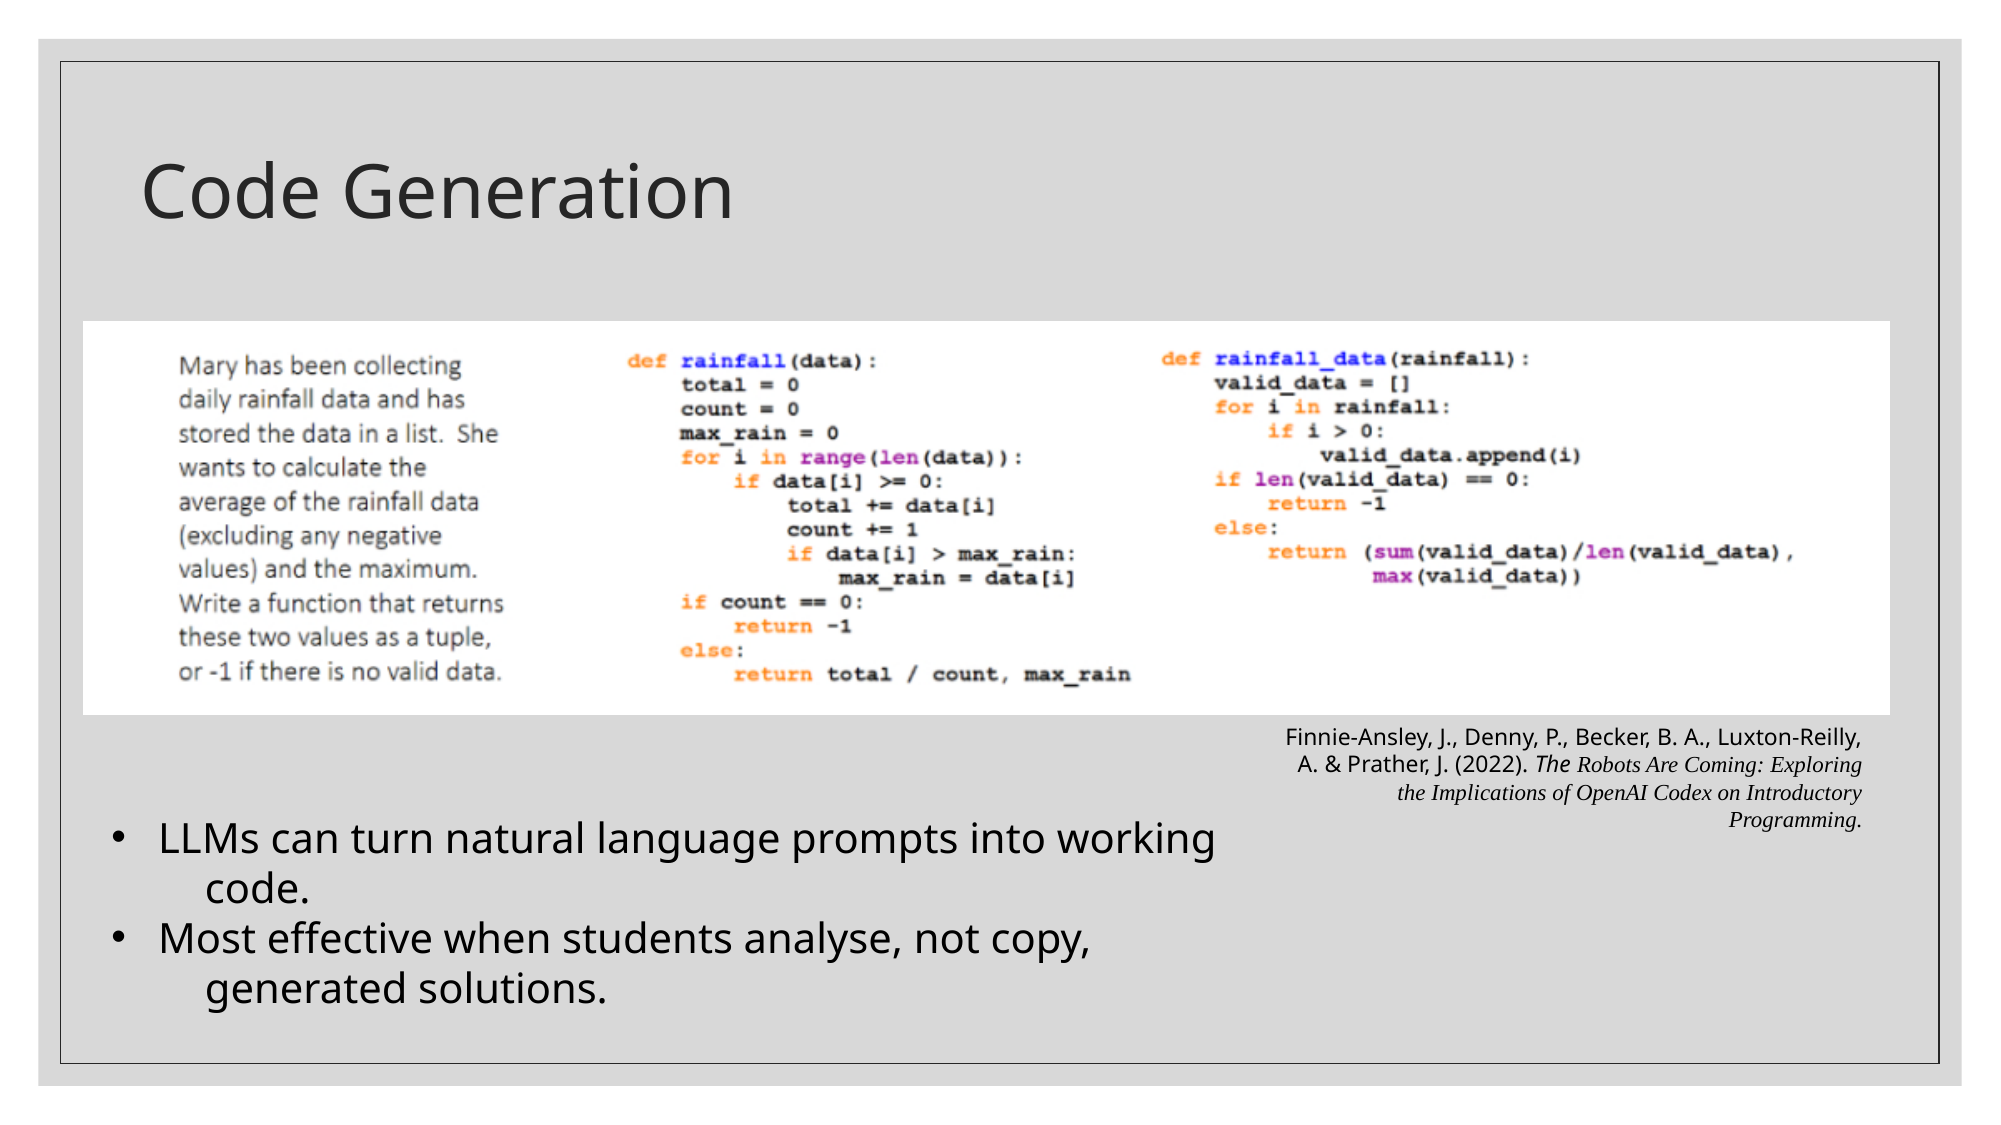

# Code Generation
Finnie-Ansley, J., Denny, P., Becker, B. A., Luxton-Reilly, A. & Prather, J. (2022). The Robots Are Coming: Exploring the Implications of OpenAI Codex on Introductory Programming.
LLMs can turn natural language prompts into working code.
Most effective when students analyse, not copy, generated solutions.